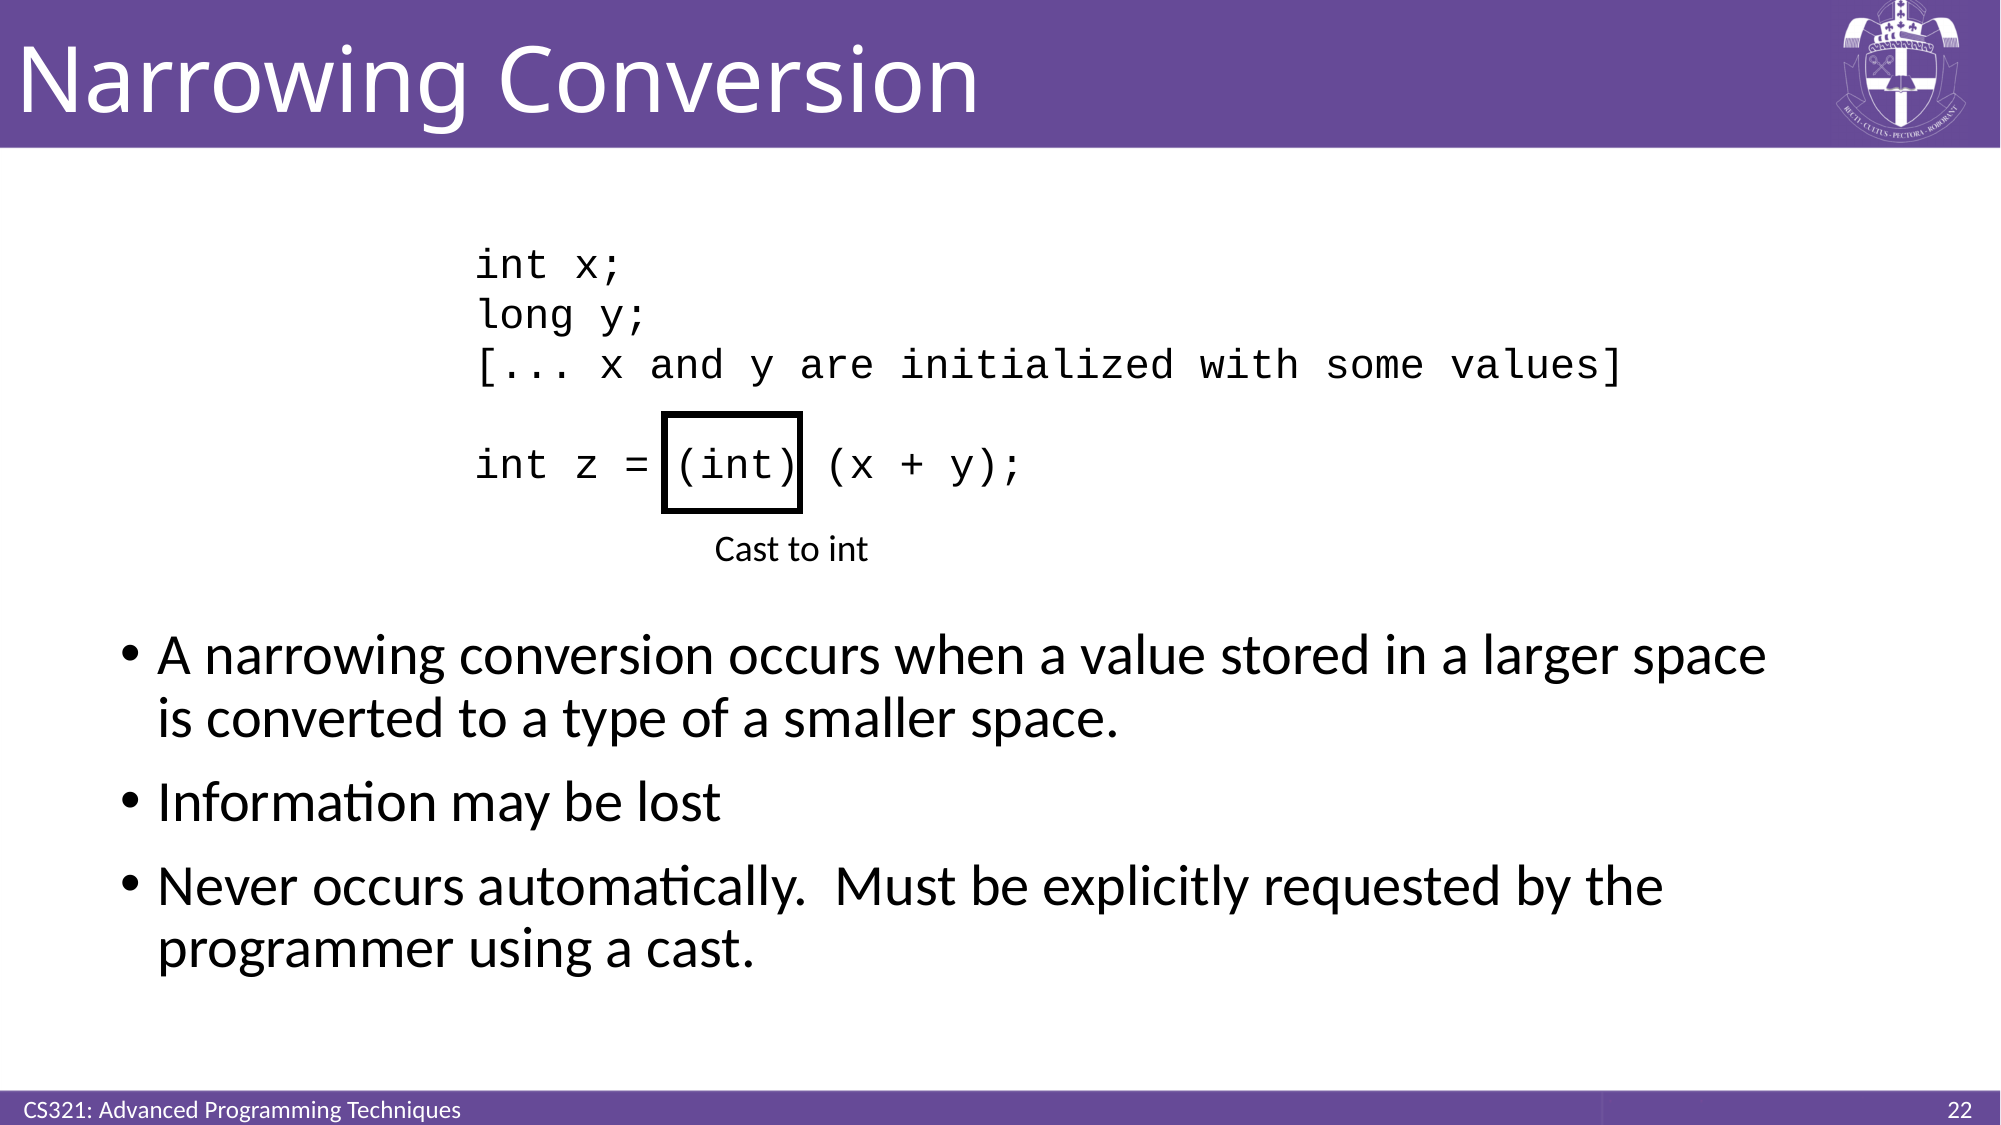

# Narrowing Conversion
A narrowing conversion occurs when a value stored in a larger space is converted to a type of a smaller space.
Information may be lost
Never occurs automatically. Must be explicitly requested by the programmer using a cast.
int x;
long y;
[... x and y are initialized with some values]
int z = (int) (x + y);
Cast to int
CS321: Advanced Programming Techniques